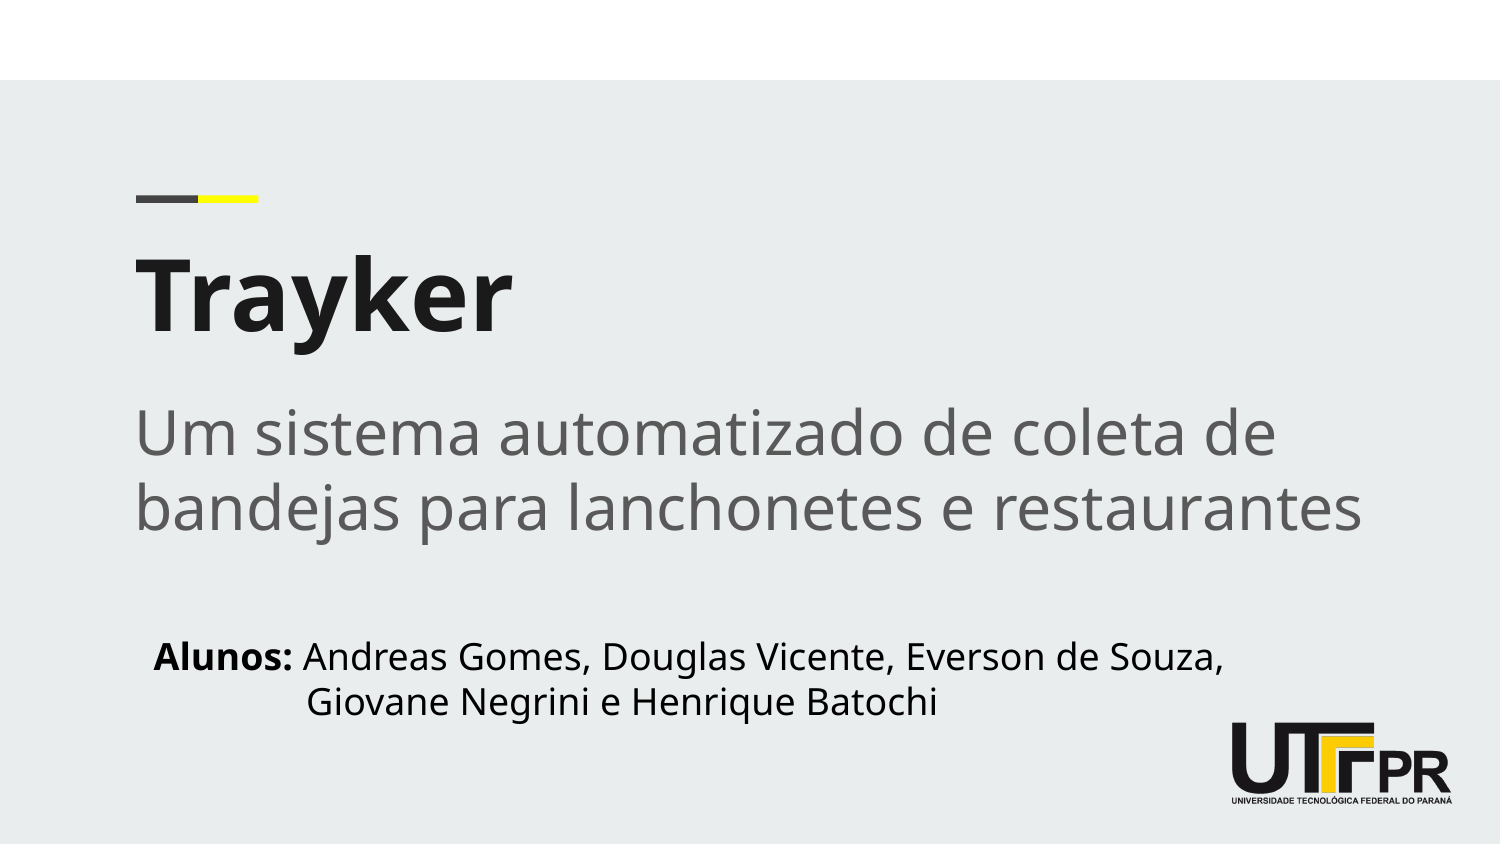

# Trayker
Um sistema automatizado de coleta de bandejas para lanchonetes e restaurantes
Alunos: Andreas Gomes, Douglas Vicente, Everson de Souza,
	 Giovane Negrini e Henrique Batochi